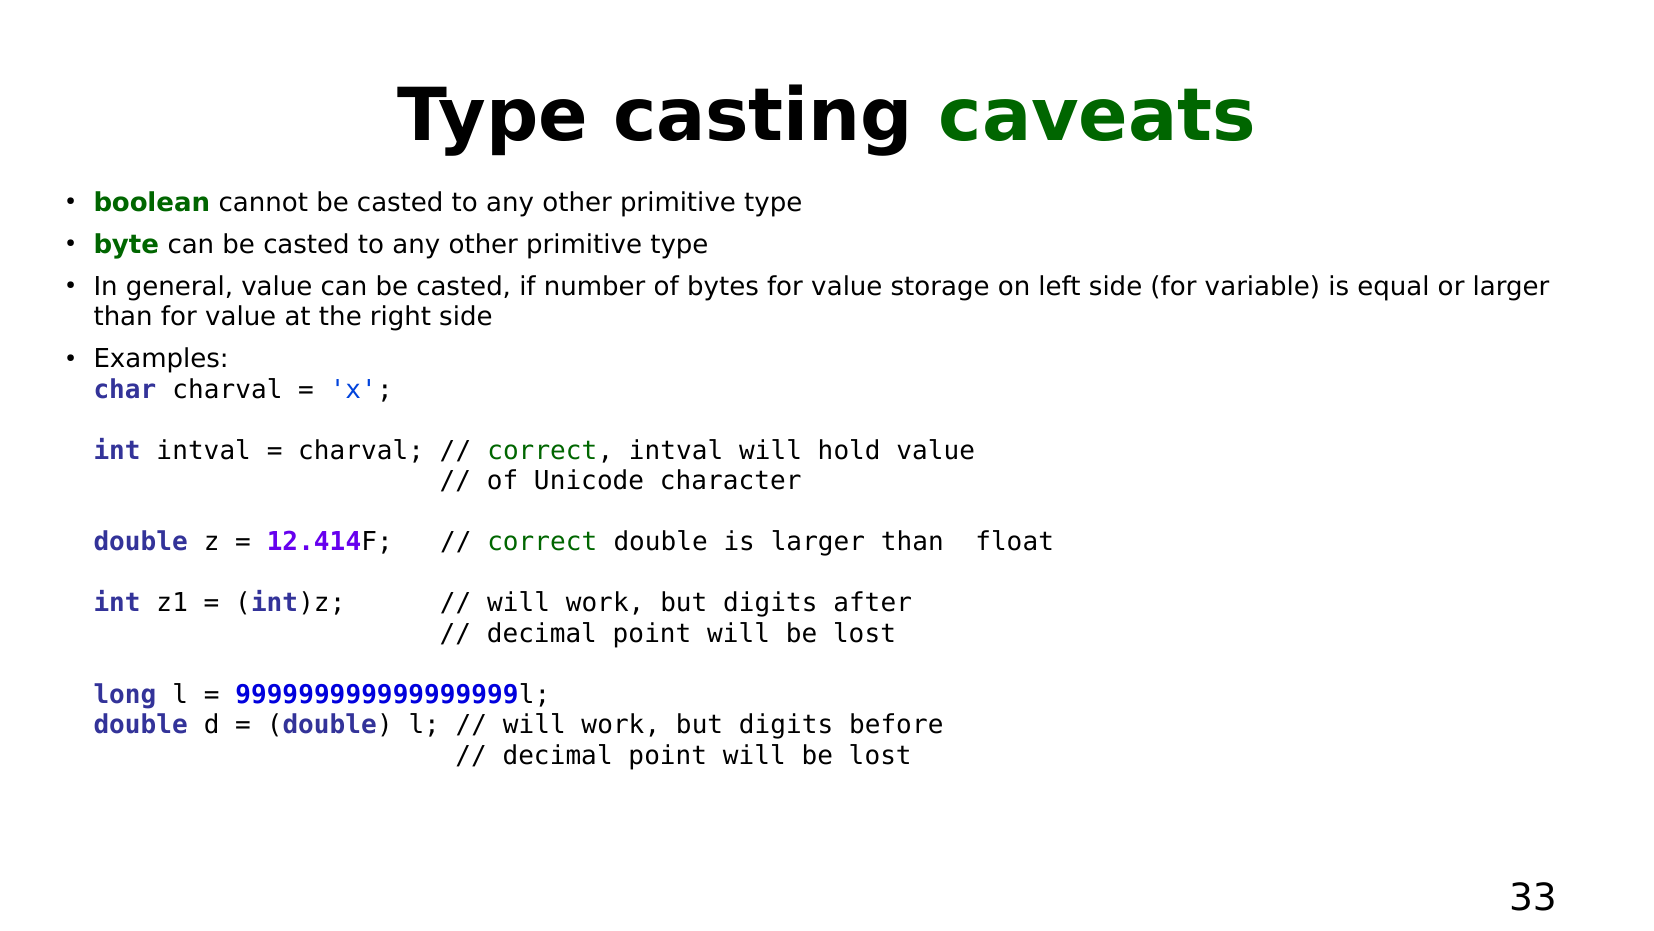

# Type casting caveats
boolean cannot be casted to any other primitive type
byte can be casted to any other primitive type
In general, value can be casted, if number of bytes for value storage on left side (for variable) is equal or larger than for value at the right side
Examples:
char charval = 'x';
int intval = charval; // correct, intval will hold value
 // of Unicode character
double z = 12.414F; // correct double is larger than float
int z1 = (int)z; // will work, but digits after
 // decimal point will be lost
long l = 999999999999999999l;
double d = (double) l; // will work, but digits before
 // decimal point will be lost